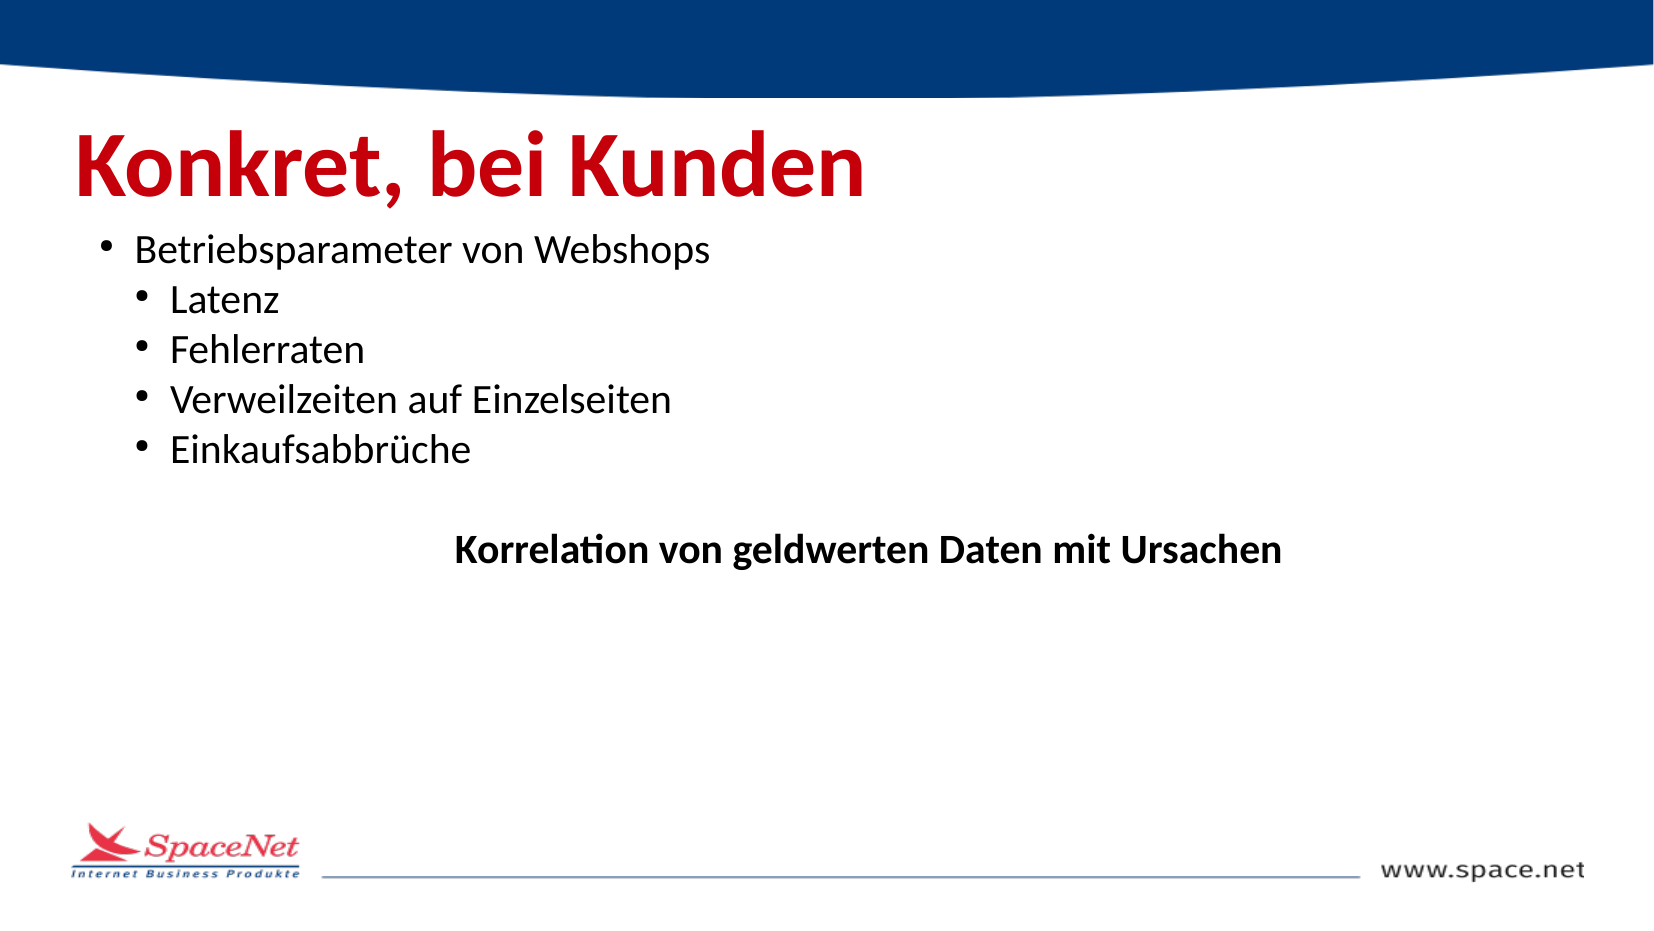

Konkret, bei Kunden
Betriebsparameter von Webshops
Latenz
Fehlerraten
Verweilzeiten auf Einzelseiten
Einkaufsabbrüche
Korrelation von geldwerten Daten mit Ursachen